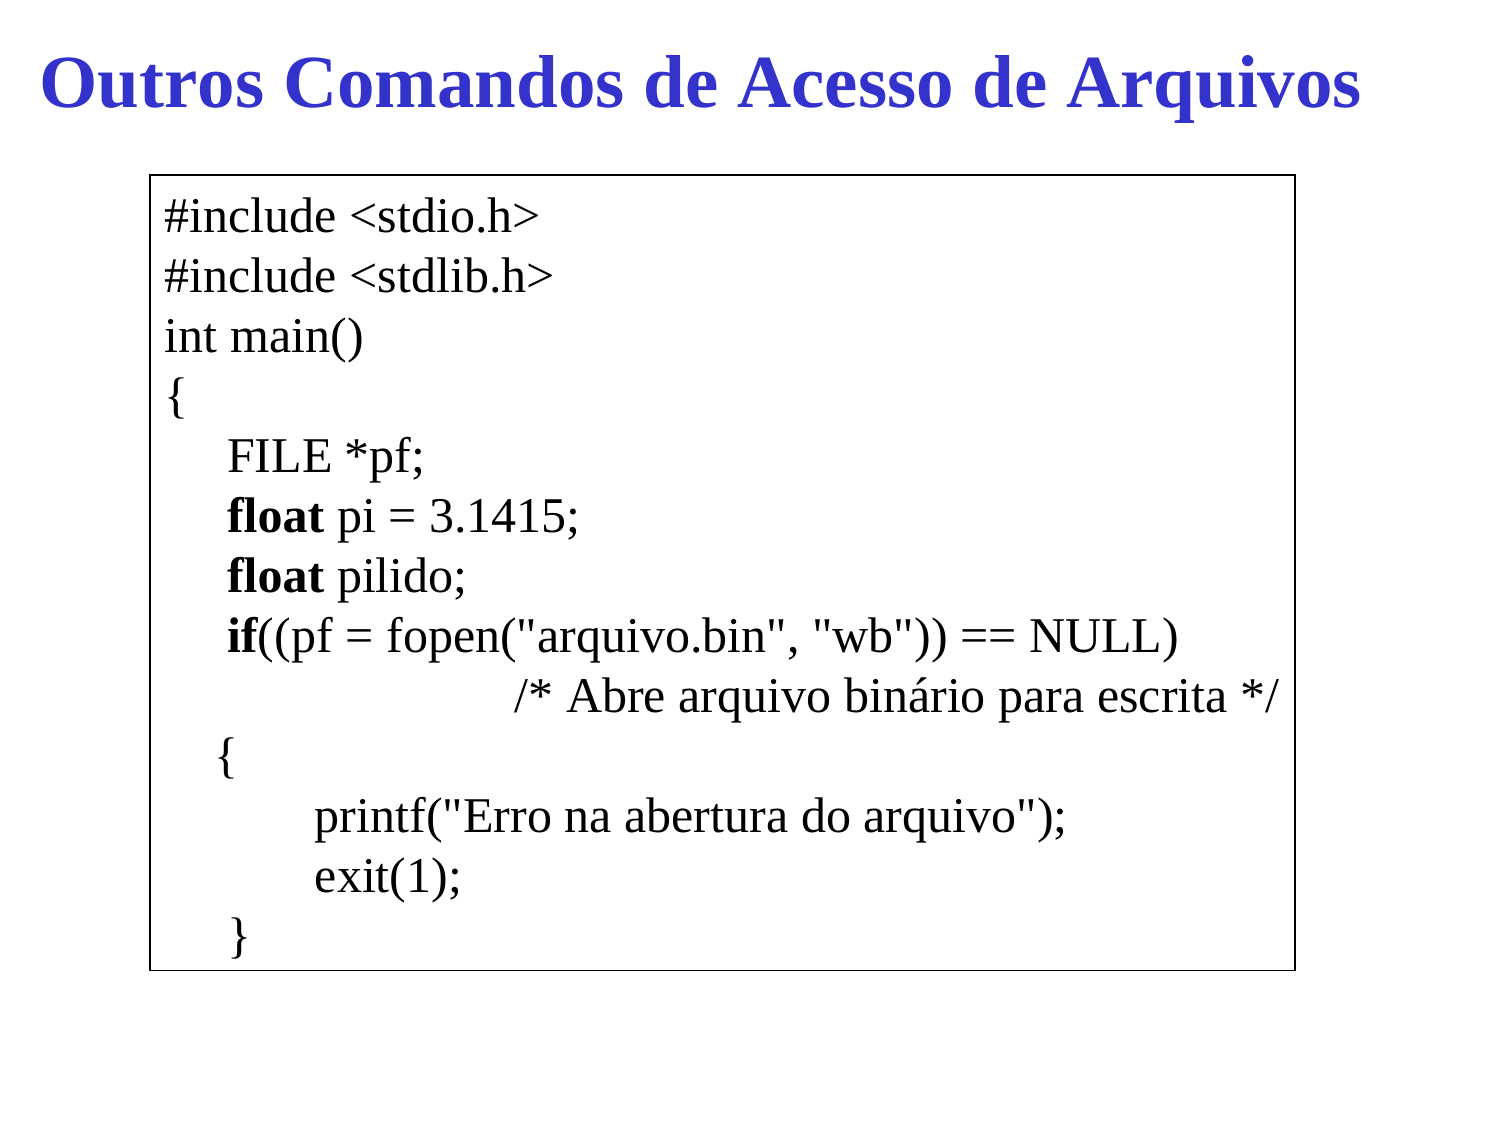

Outros Comandos de Acesso de Arquivos
#include <stdio.h>
#include <stdlib.h>
int main()
{
 FILE *pf;
 float pi = 3.1415;
 float pilido;
 if((pf = fopen("arquivo.bin", "wb")) == NULL)
 /* Abre arquivo binário para escrita */
 {
 printf("Erro na abertura do arquivo");
 exit(1);
 }